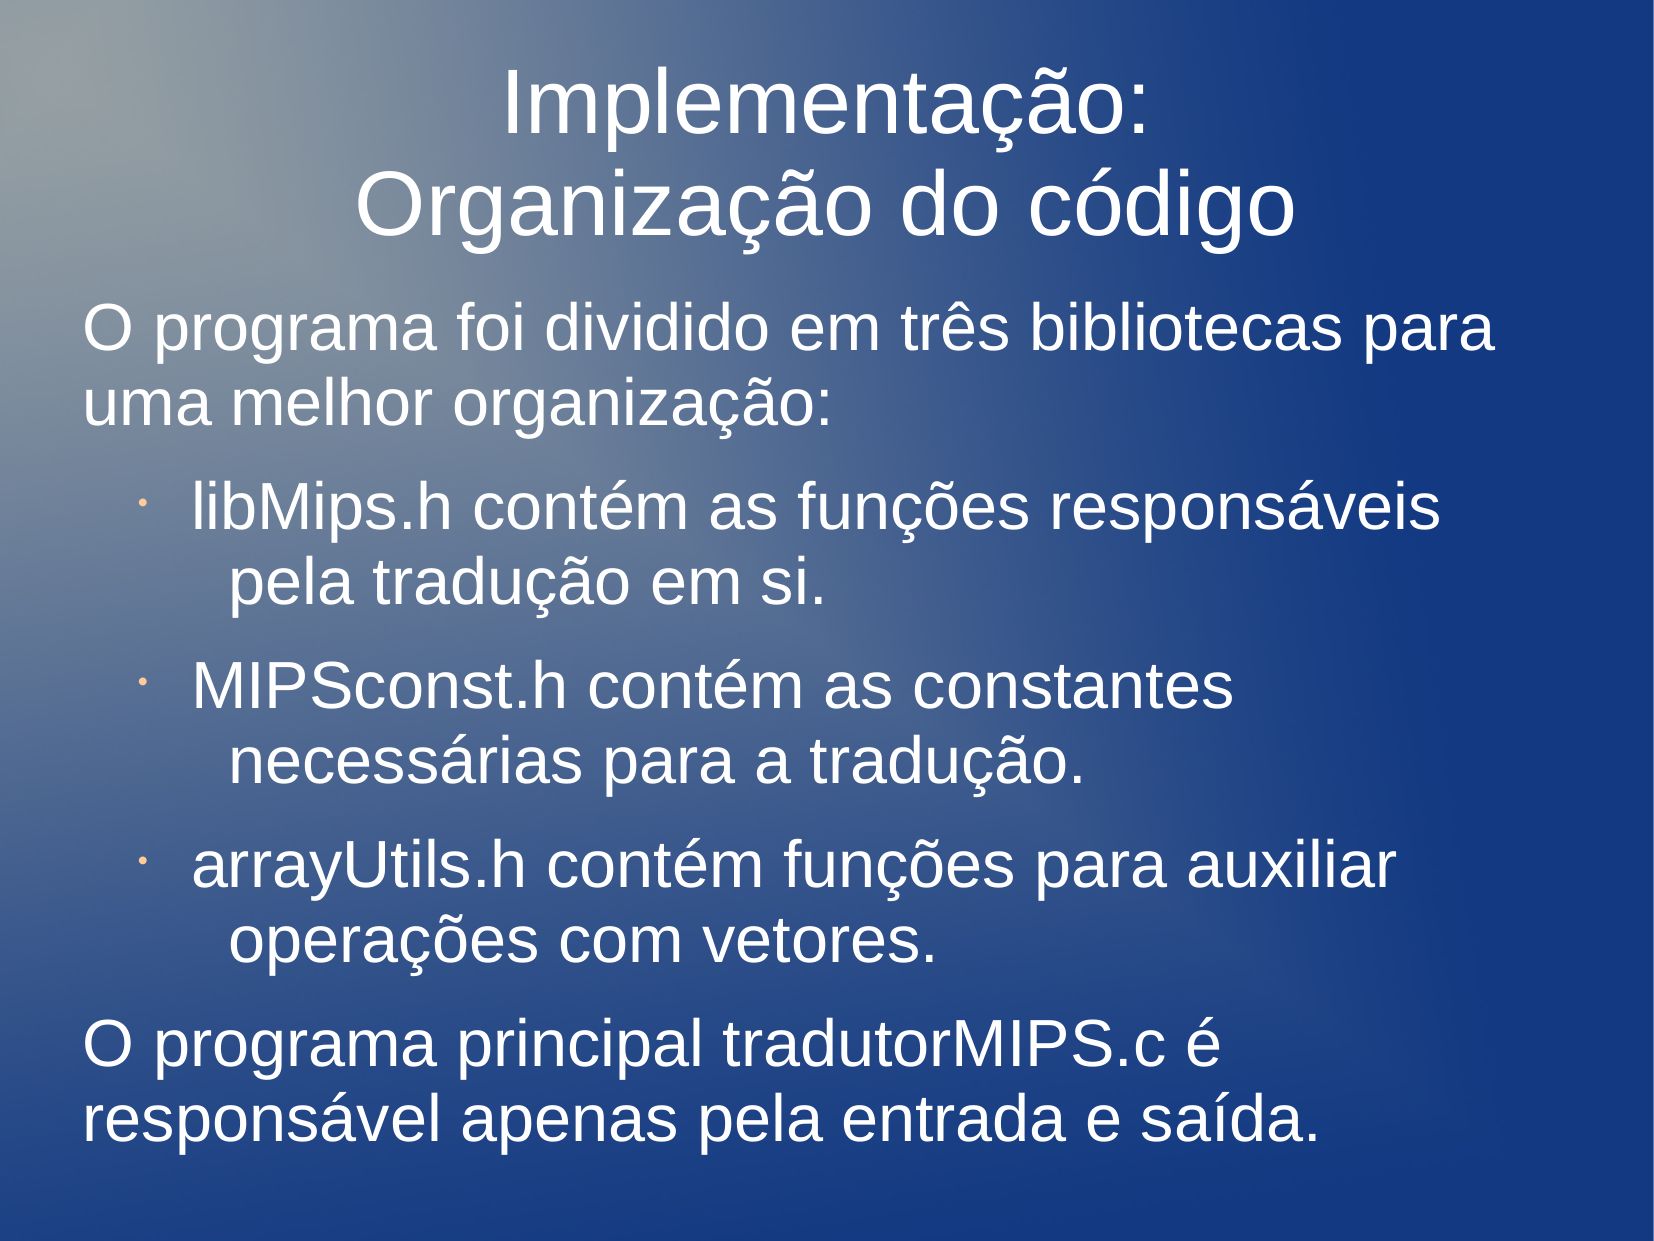

# Implementação: Organização do código
O programa foi dividido em três bibliotecas para uma melhor organização:
libMips.h contém as funções responsáveis pela tradução em si.
MIPSconst.h contém as constantes necessárias para a tradução.
arrayUtils.h contém funções para auxiliar operações com vetores.
O programa principal tradutorMIPS.c é responsável apenas pela entrada e saída.